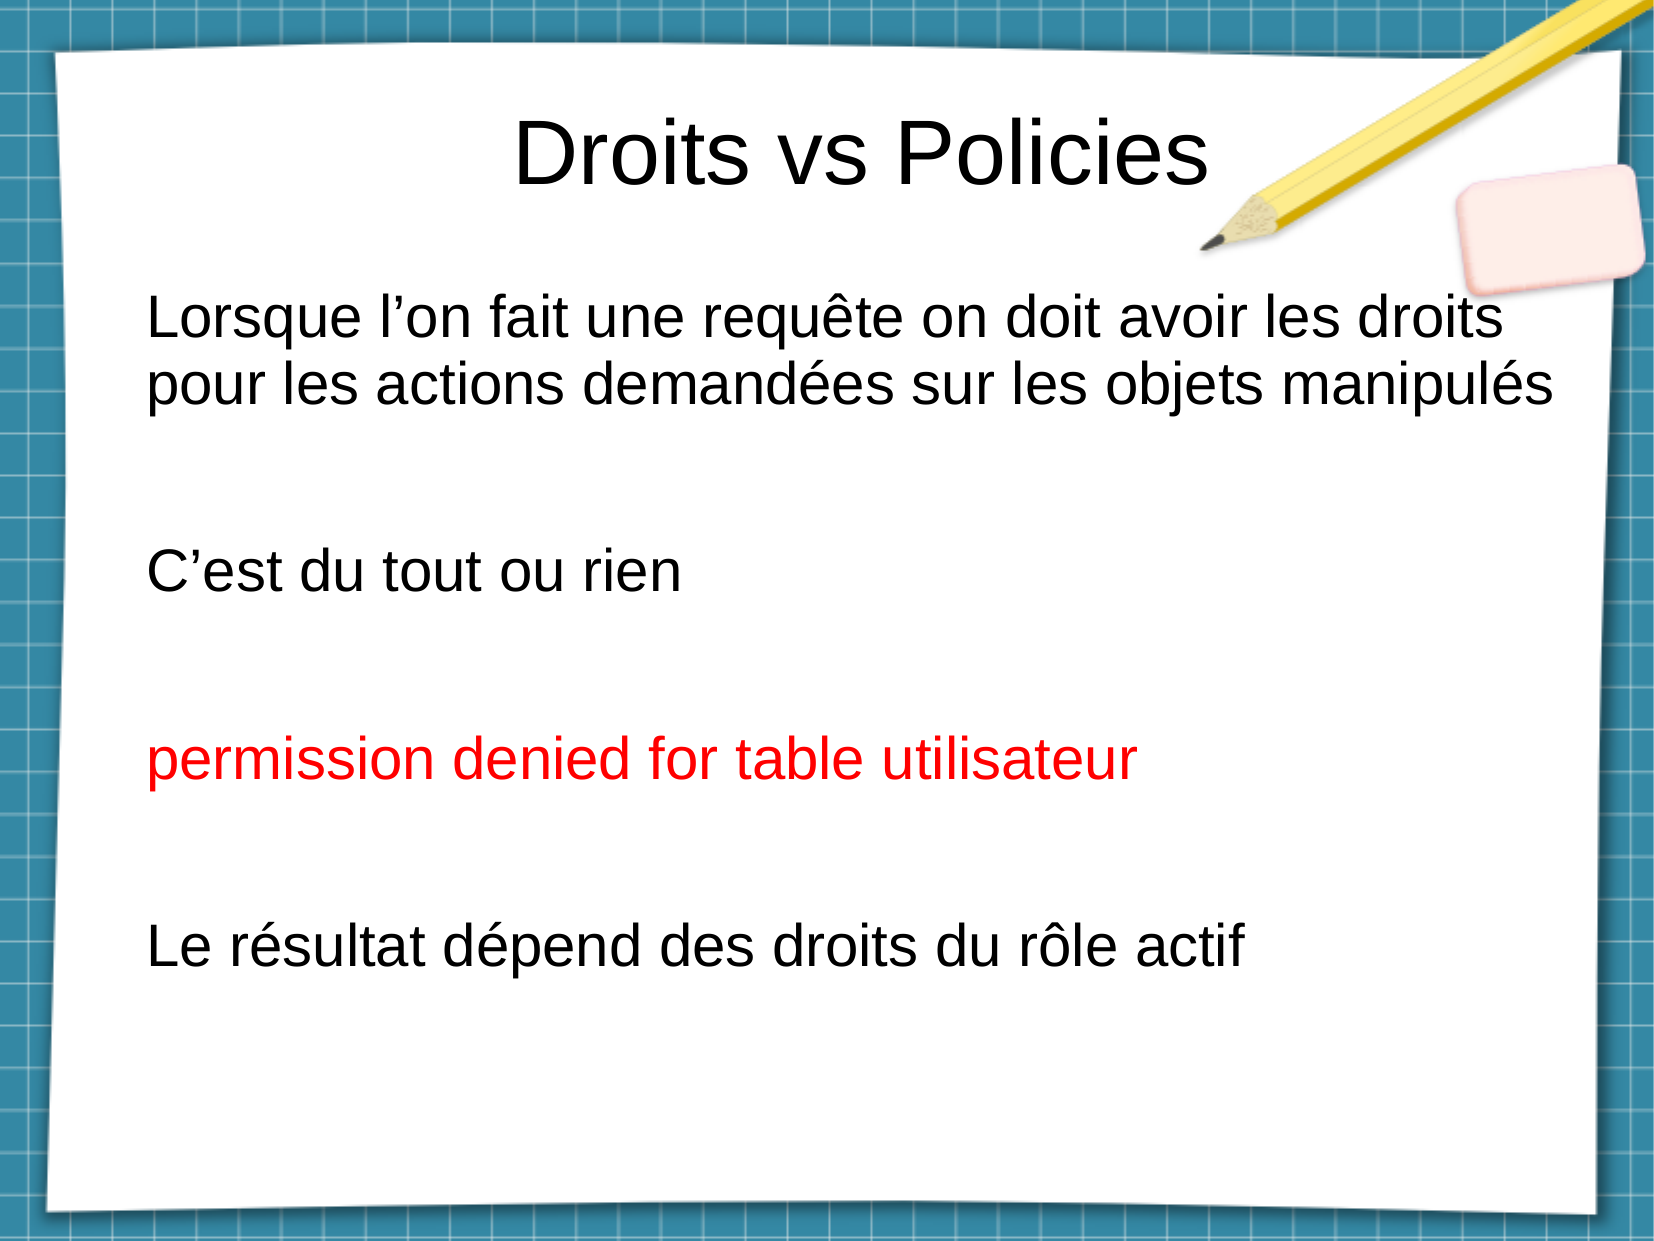

# Droits vs Policies
Lorsque l’on fait une requête on doit avoir les droits pour les actions demandées sur les objets manipulés
C’est du tout ou rien
permission denied for table utilisateur
Le résultat dépend des droits du rôle actif